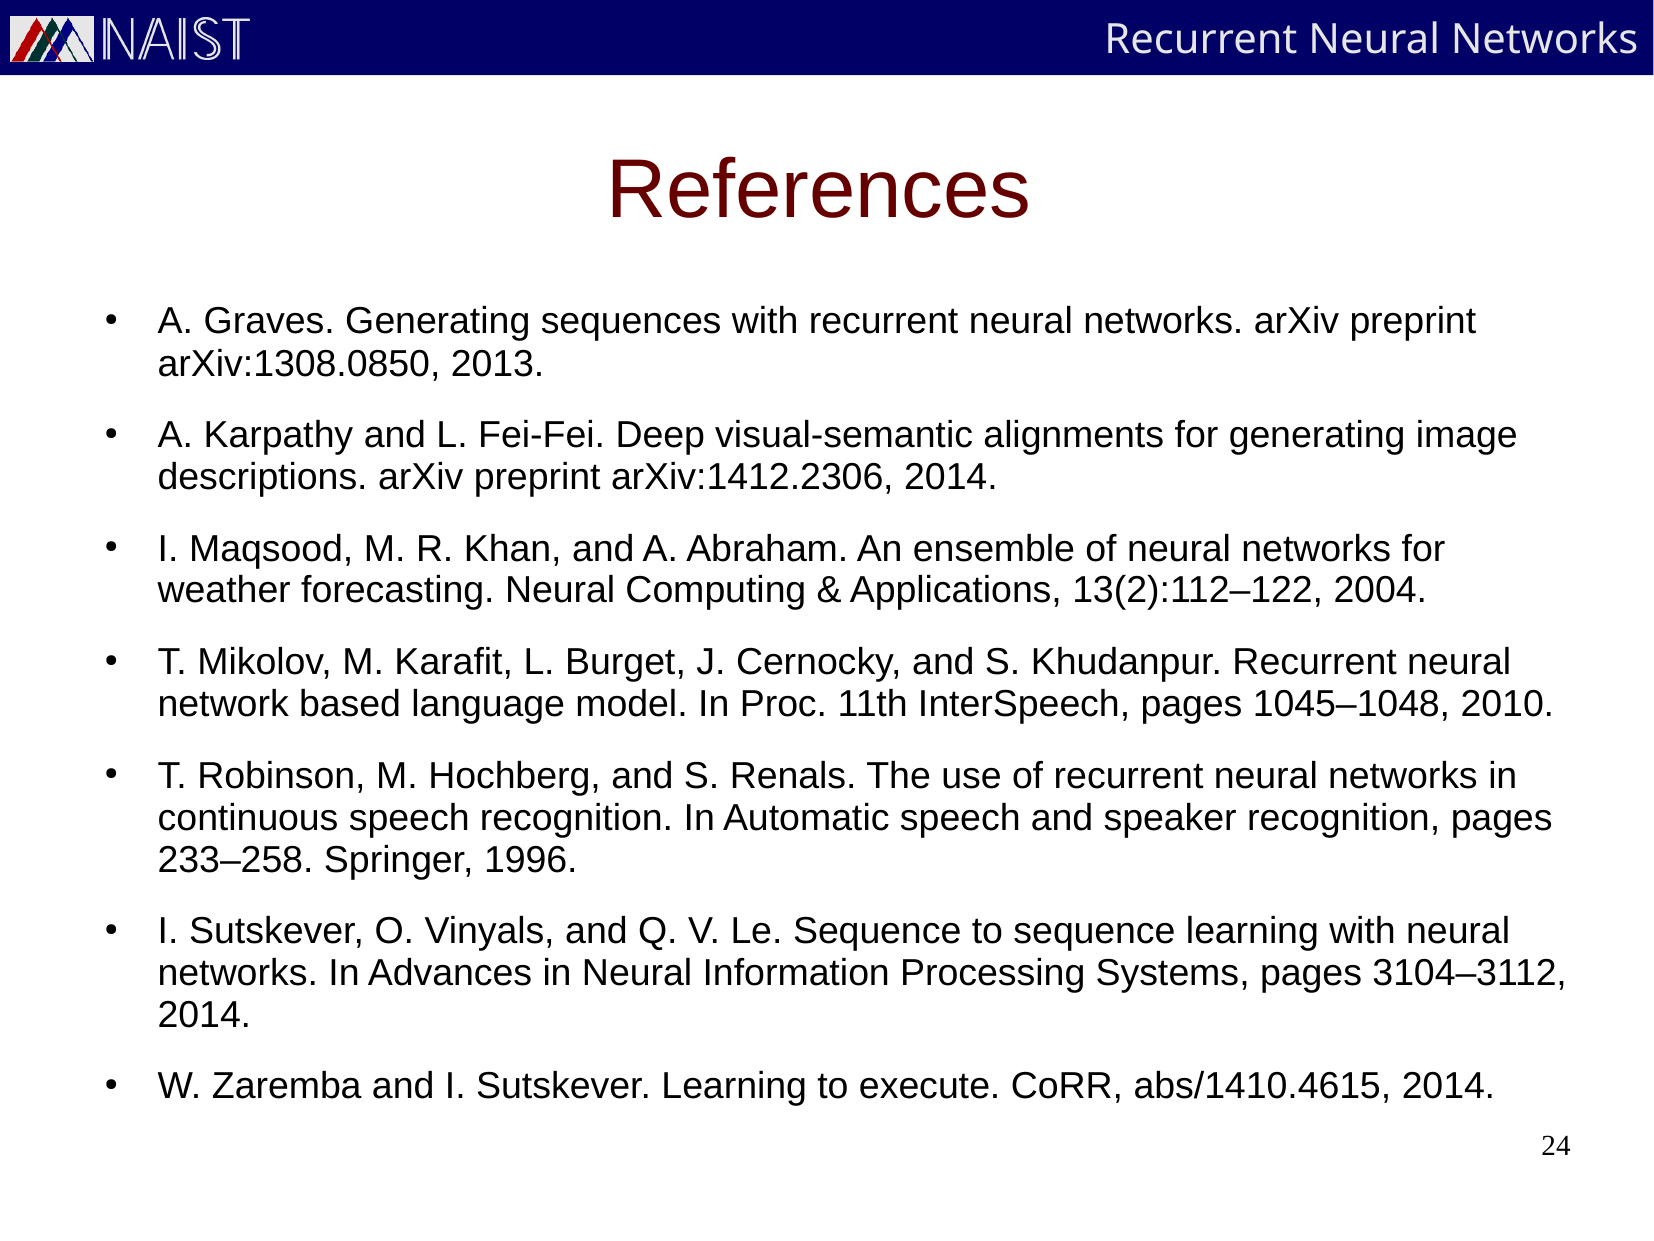

# References
A. Graves. Generating sequences with recurrent neural networks. arXiv preprint arXiv:1308.0850, 2013.
A. Karpathy and L. Fei-Fei. Deep visual-semantic alignments for generating image descriptions. arXiv preprint arXiv:1412.2306, 2014.
I. Maqsood, M. R. Khan, and A. Abraham. An ensemble of neural networks for weather forecasting. Neural Computing & Applications, 13(2):112–122, 2004.
T. Mikolov, M. Karafit, L. Burget, J. Cernocky, and S. Khudanpur. Recurrent neural network based language model. In Proc. 11th InterSpeech, pages 1045–1048, 2010.
T. Robinson, M. Hochberg, and S. Renals. The use of recurrent neural networks in continuous speech recognition. In Automatic speech and speaker recognition, pages 233–258. Springer, 1996.
I. Sutskever, O. Vinyals, and Q. V. Le. Sequence to sequence learning with neural networks. In Advances in Neural Information Processing Systems, pages 3104–3112, 2014.
W. Zaremba and I. Sutskever. Learning to execute. CoRR, abs/1410.4615, 2014.
24